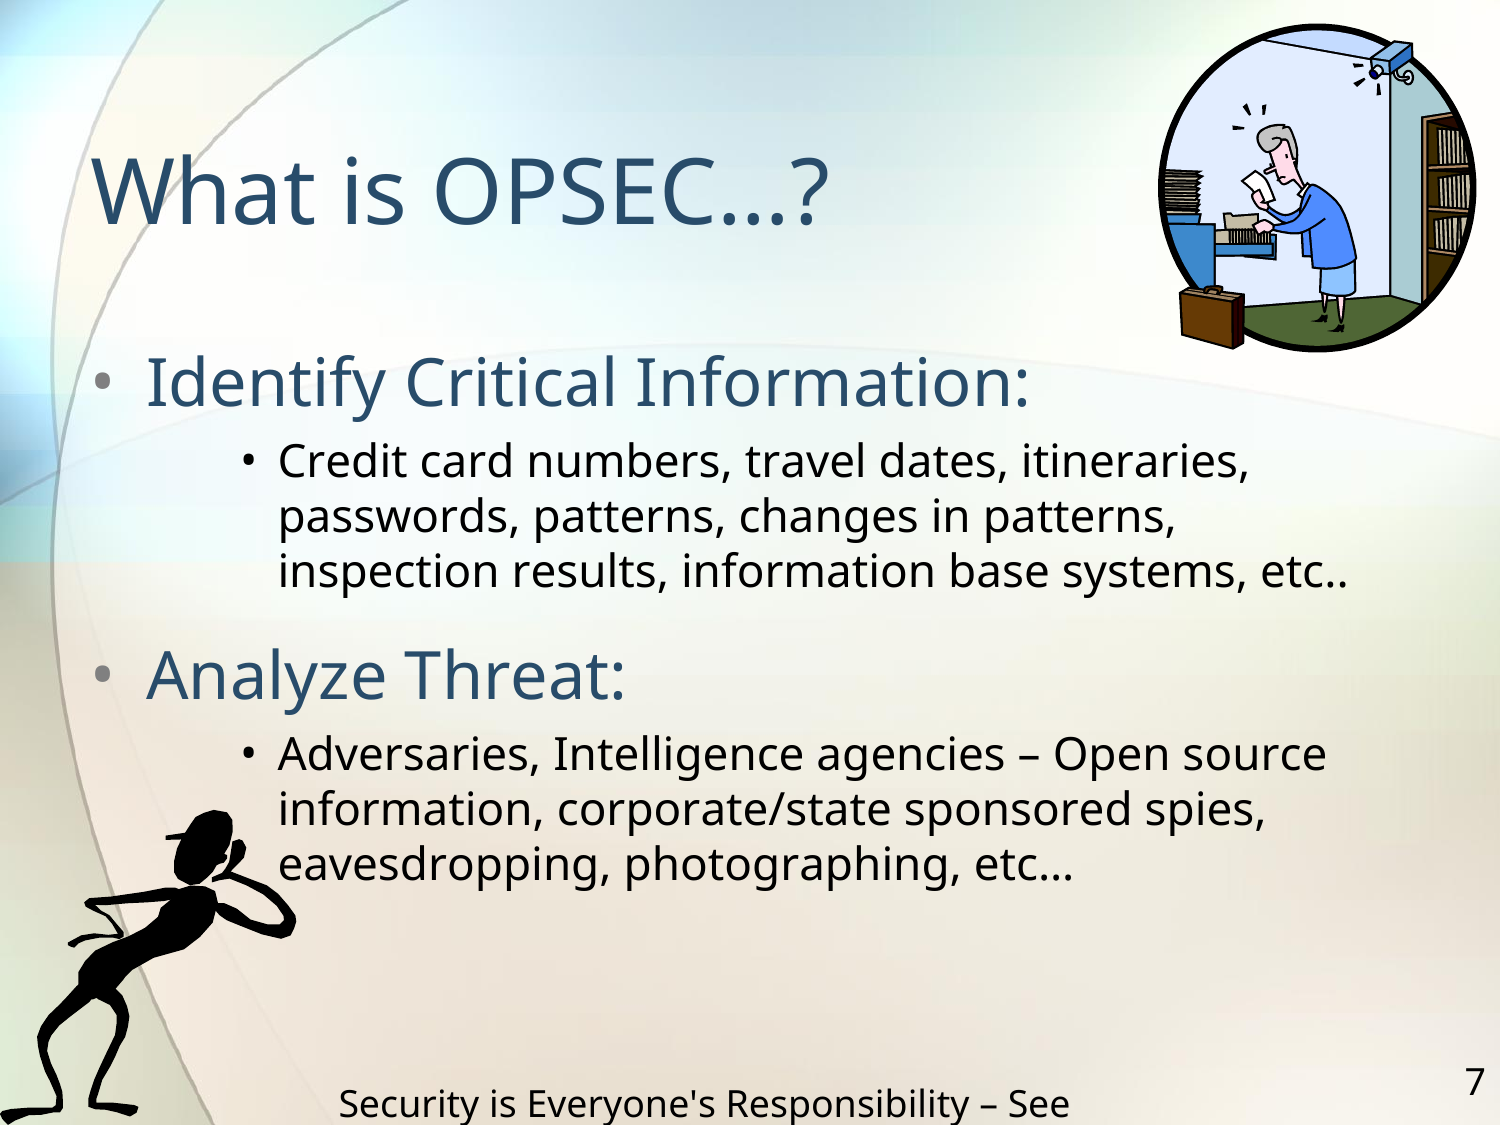

What is OPSEC…?
# Identify Critical Information:
Credit card numbers, travel dates, itineraries, passwords, patterns, changes in patterns, inspection results, information base systems, etc..
Analyze Threat:
Adversaries, Intelligence agencies – Open source information, corporate/state sponsored spies, eavesdropping, photographing, etc…
Security is Everyone's Responsibility – See Something, Say Something!